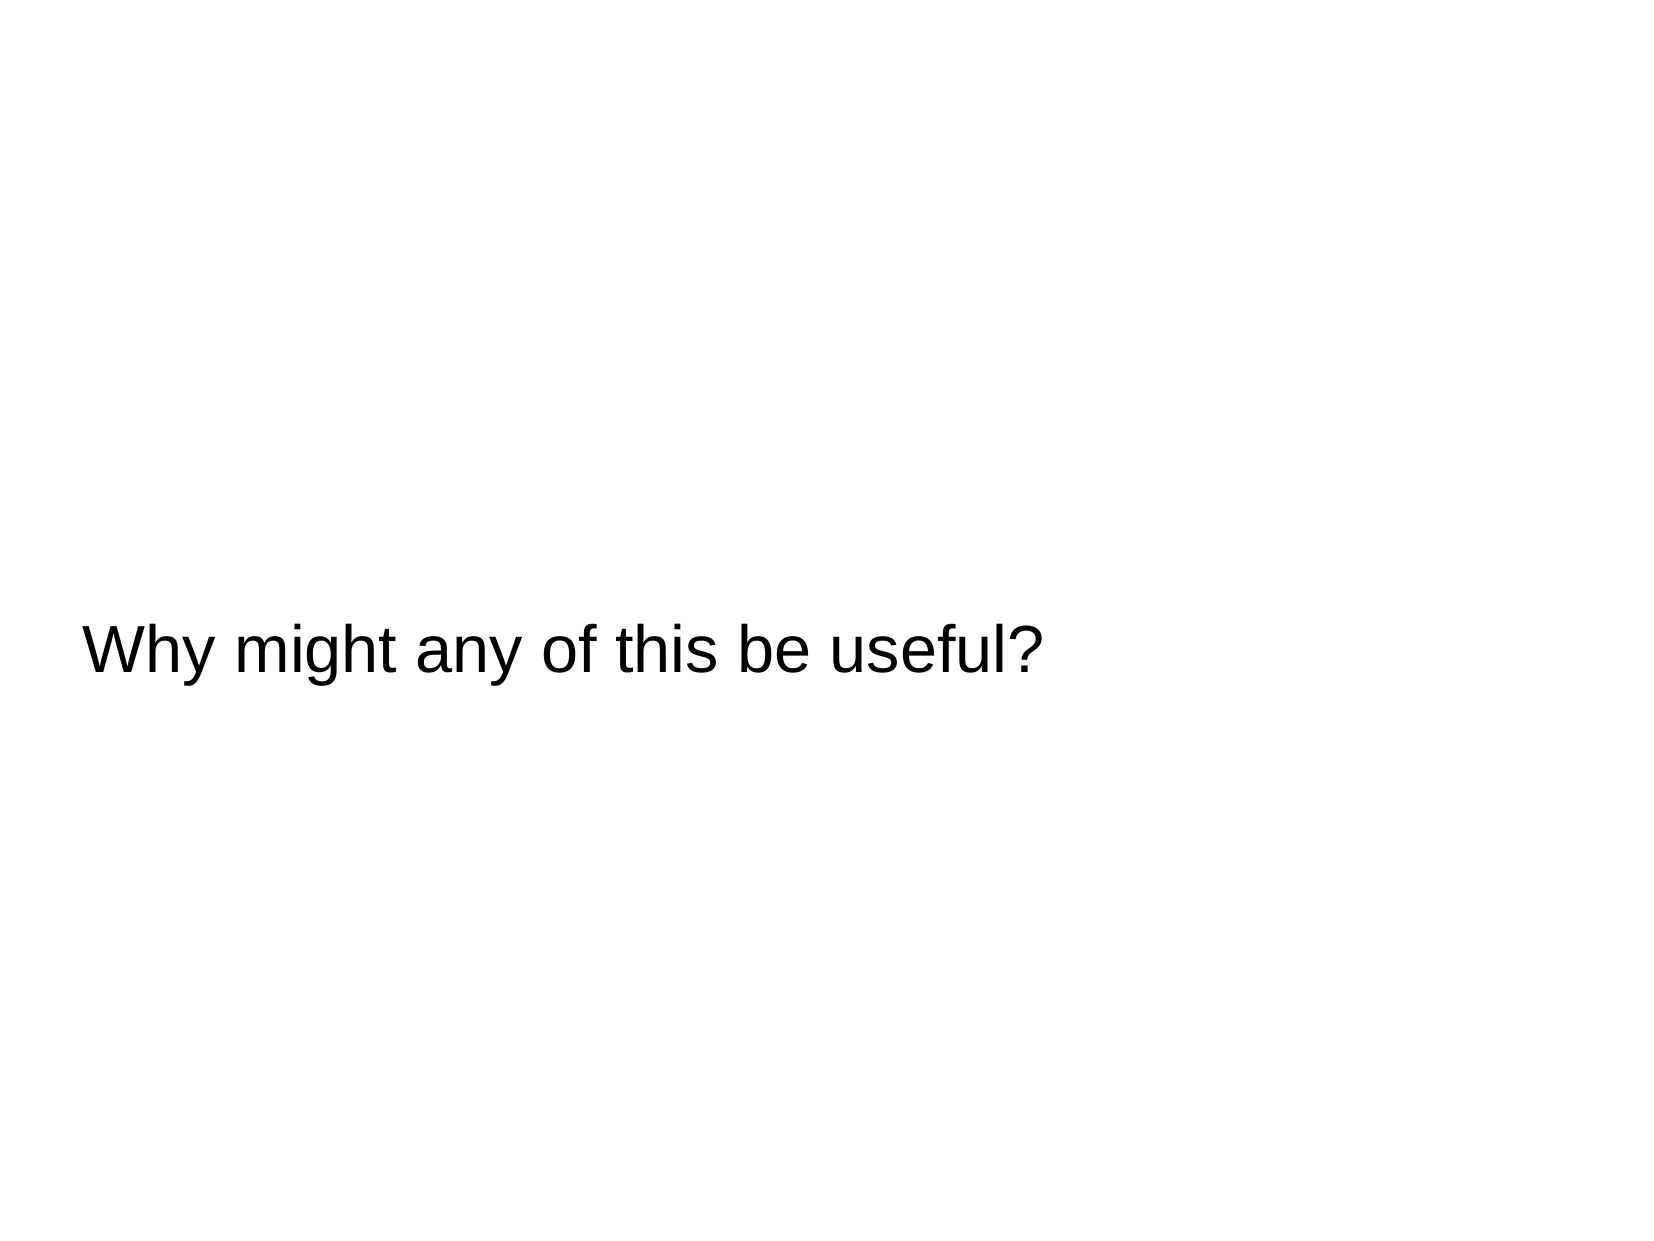

#
Why might any of this be useful?